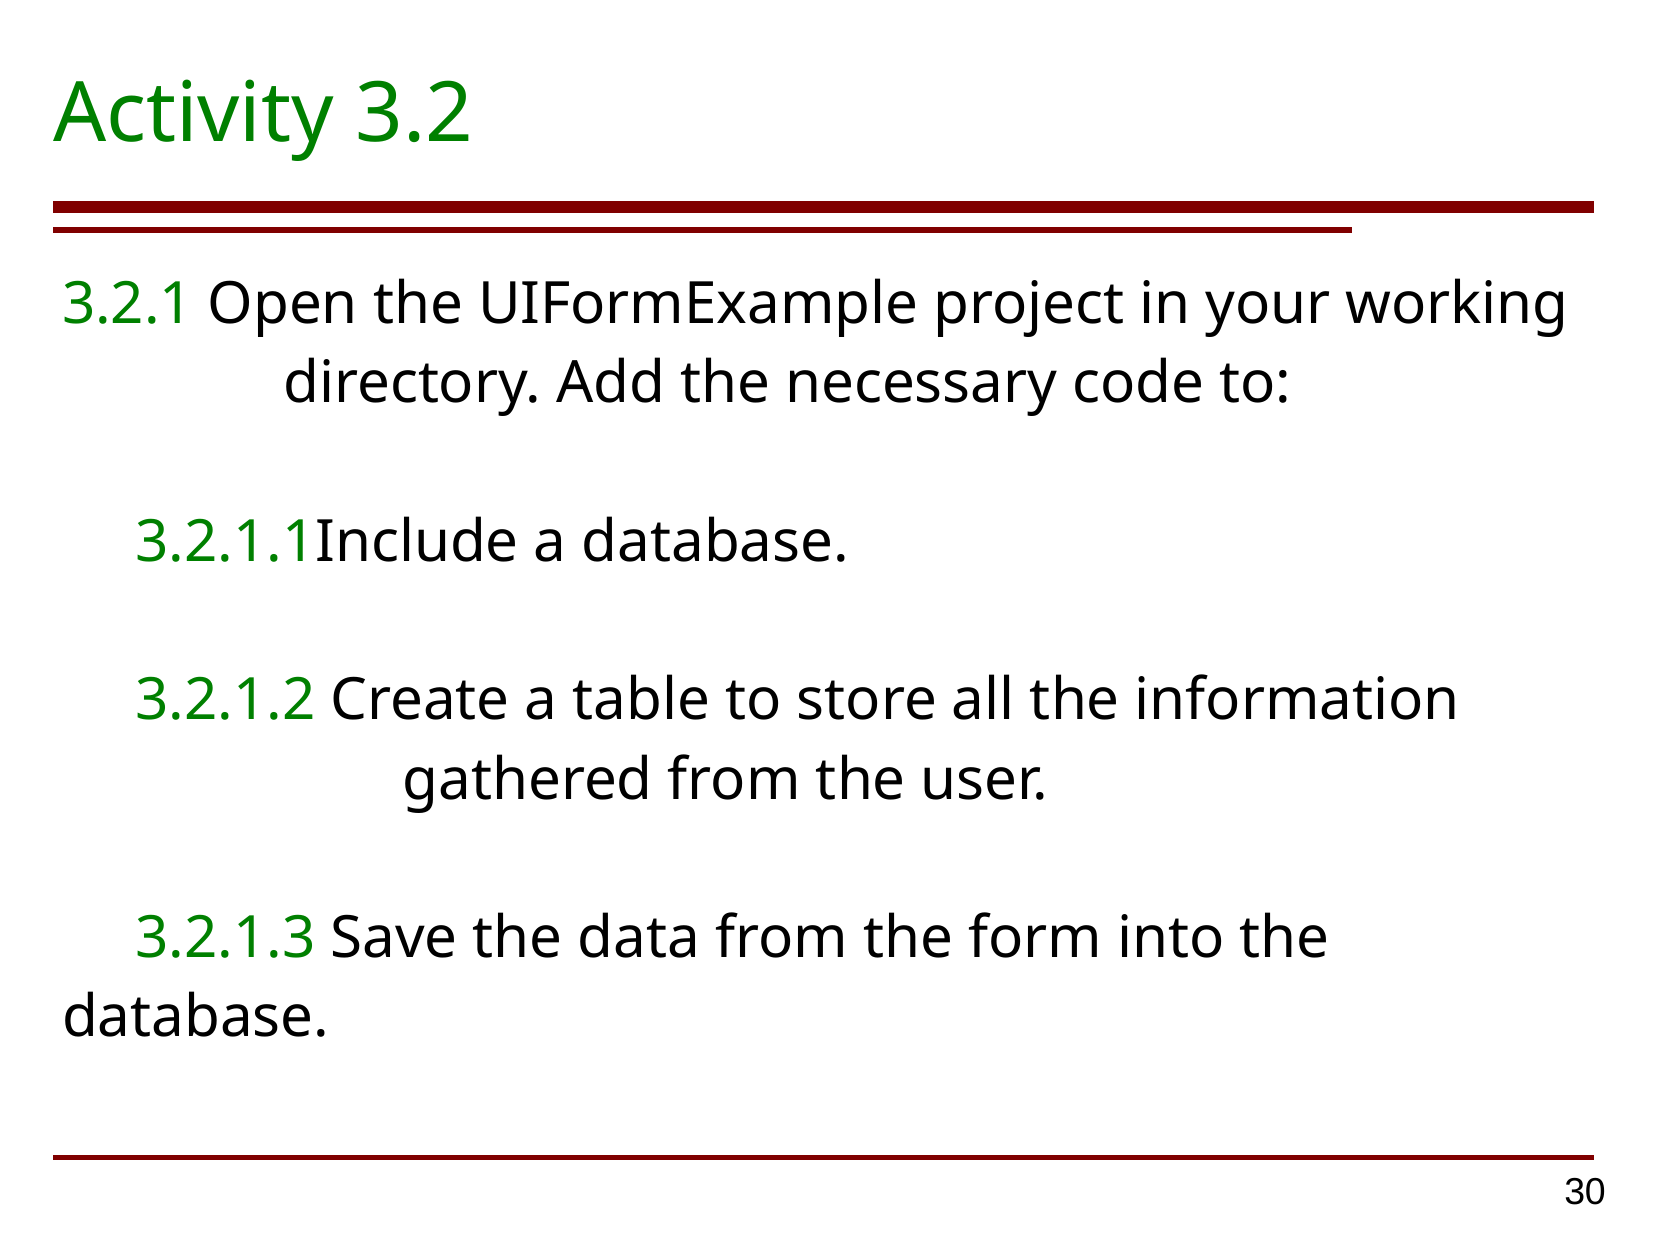

# Activity 3.2
3.2.1 Open the UIFormExample project in your working 			directory. Add the necessary code to:
	3.2.1.1Include a database.
	3.2.1.2 Create a table to store all the information 					 gathered from the user.
	3.2.1.3 Save the data from the form into the database.